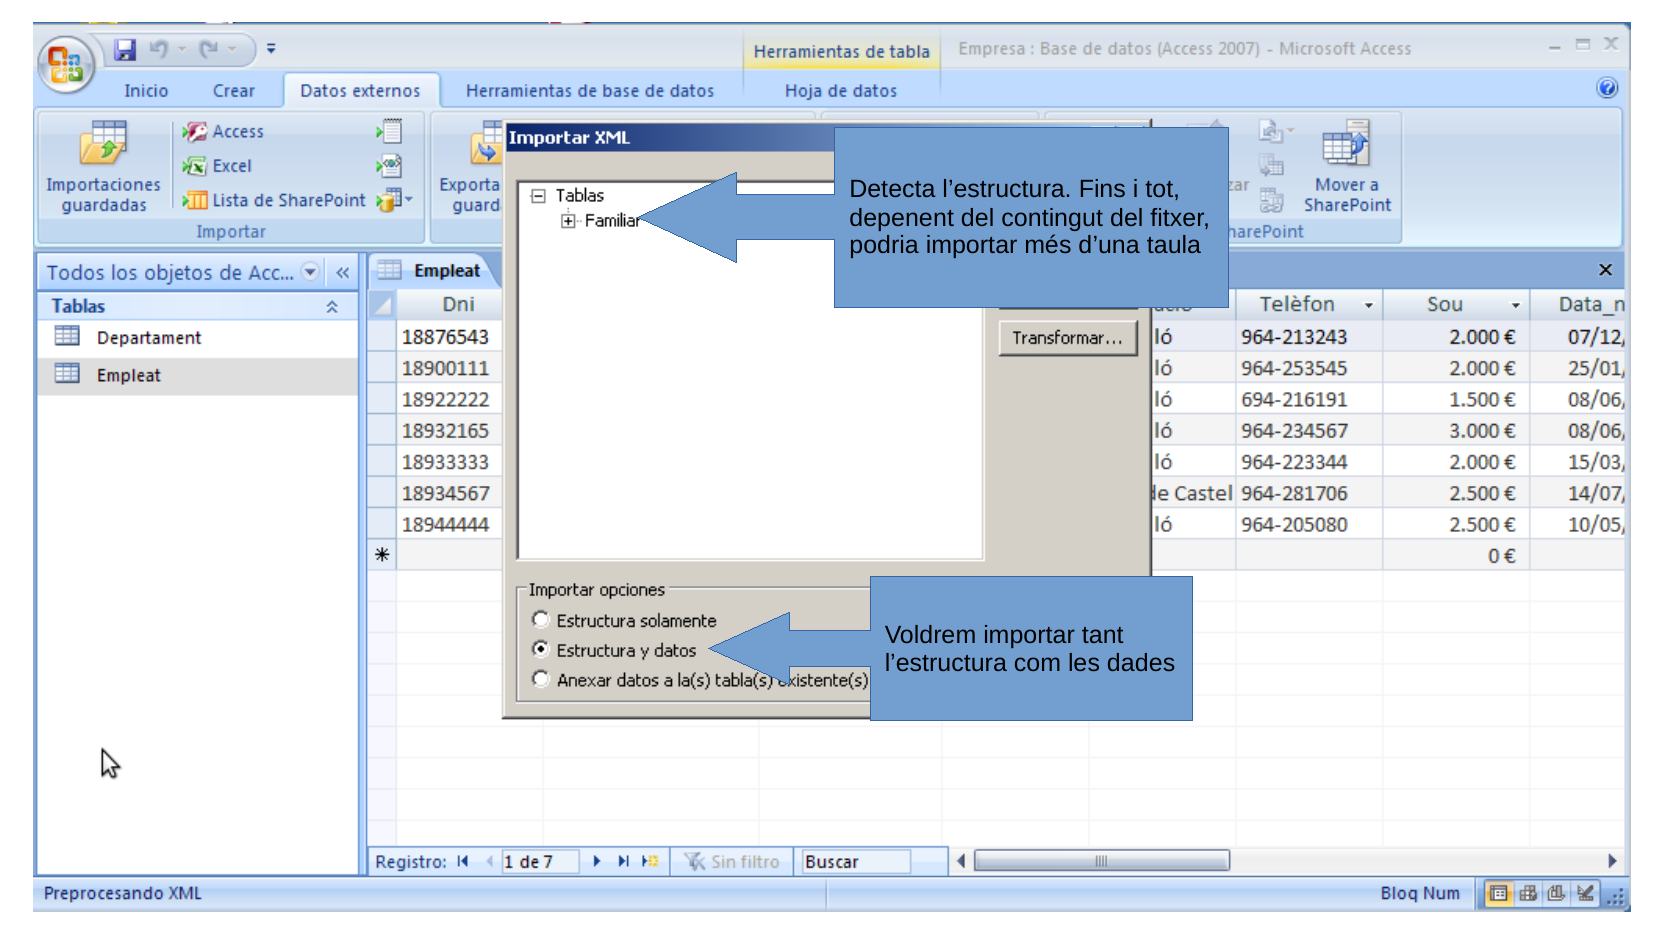

Detecta l’estructura. Fins i tot, depenent del contingut del fitxer, podria importar més d’una taula
Voldrem importar tant l’estructura com les dades